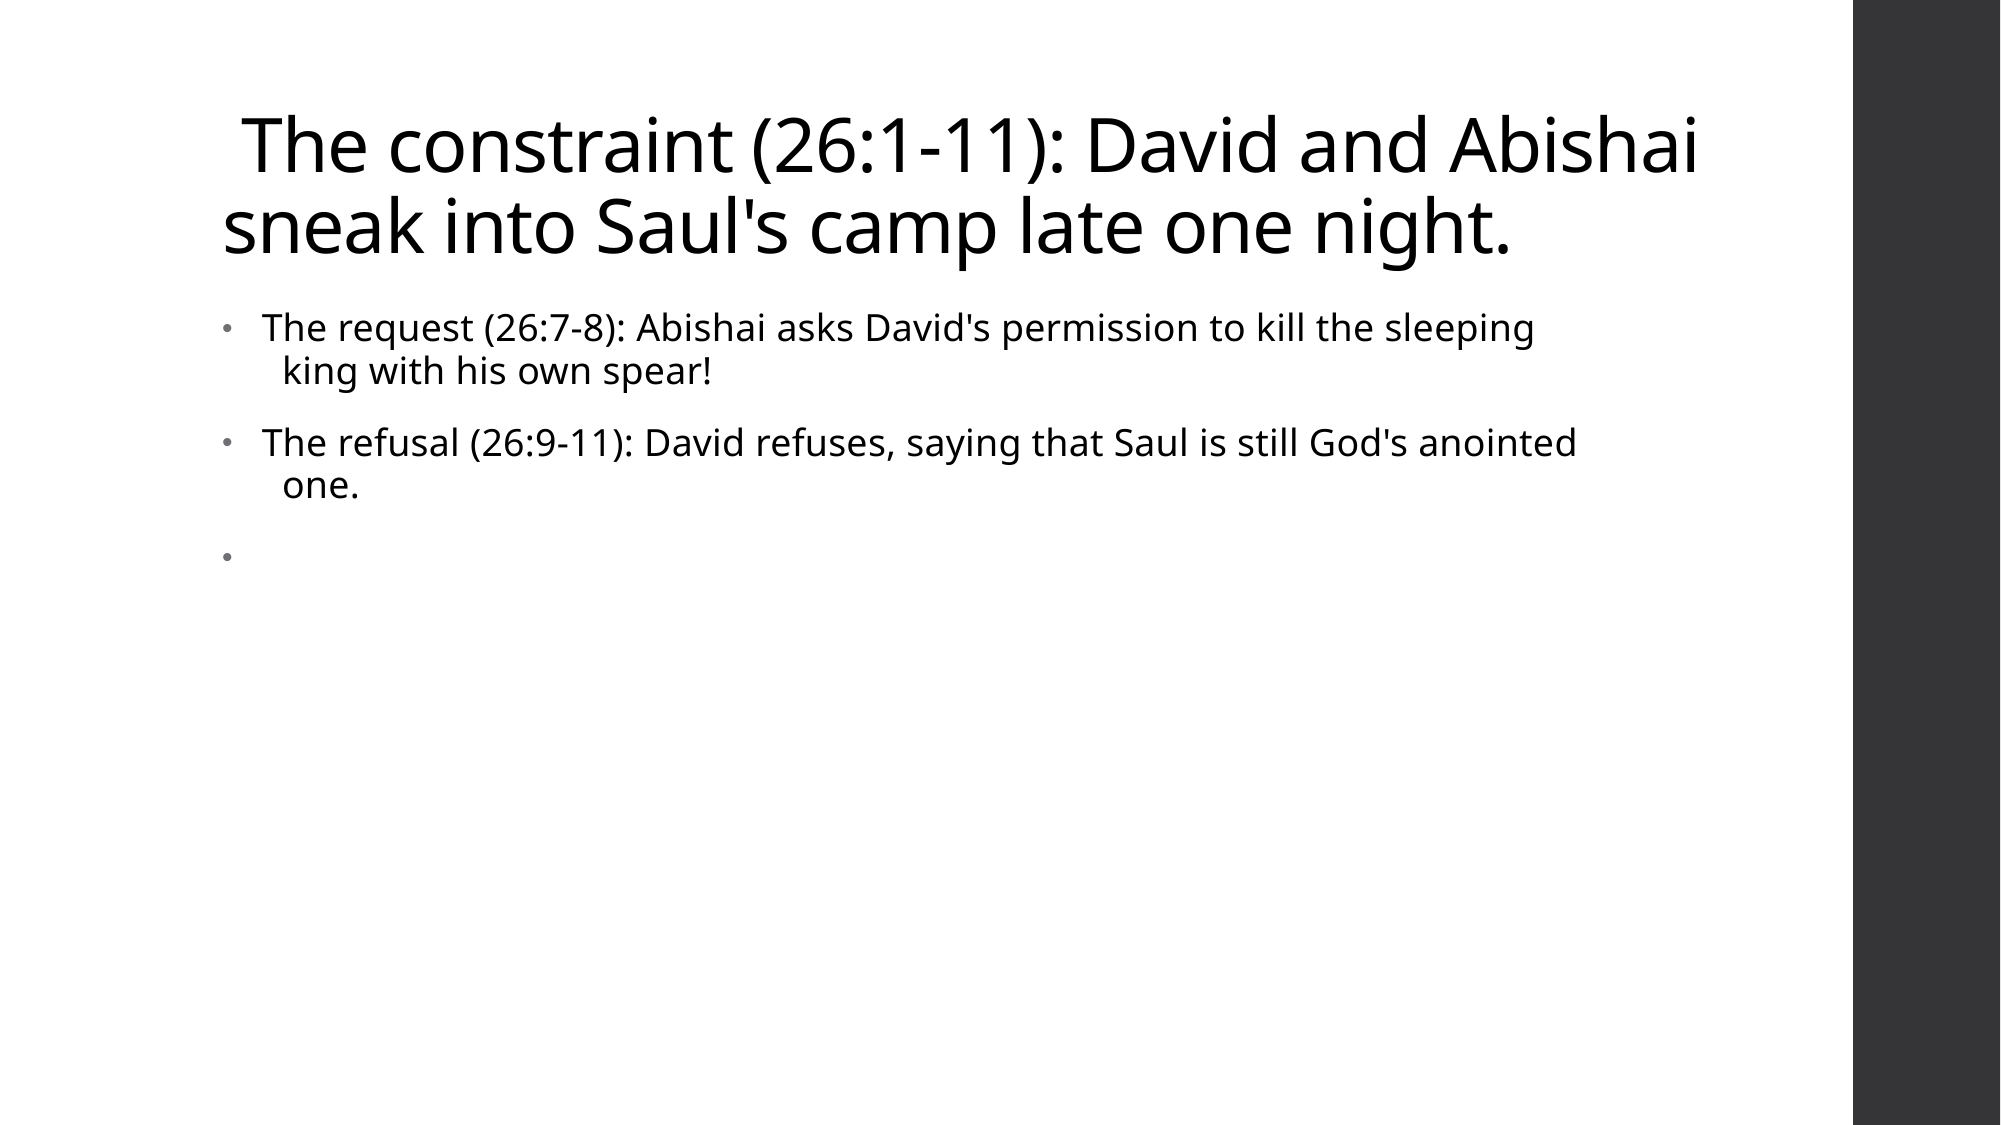

# The constraint (26:1-11): David and Abishai sneak into Saul's camp late one night.
 The request (26:7-8): Abishai asks David's permission to kill the sleeping king with his own spear!
 The refusal (26:9-11): David refuses, saying that Saul is still God's anointed one.